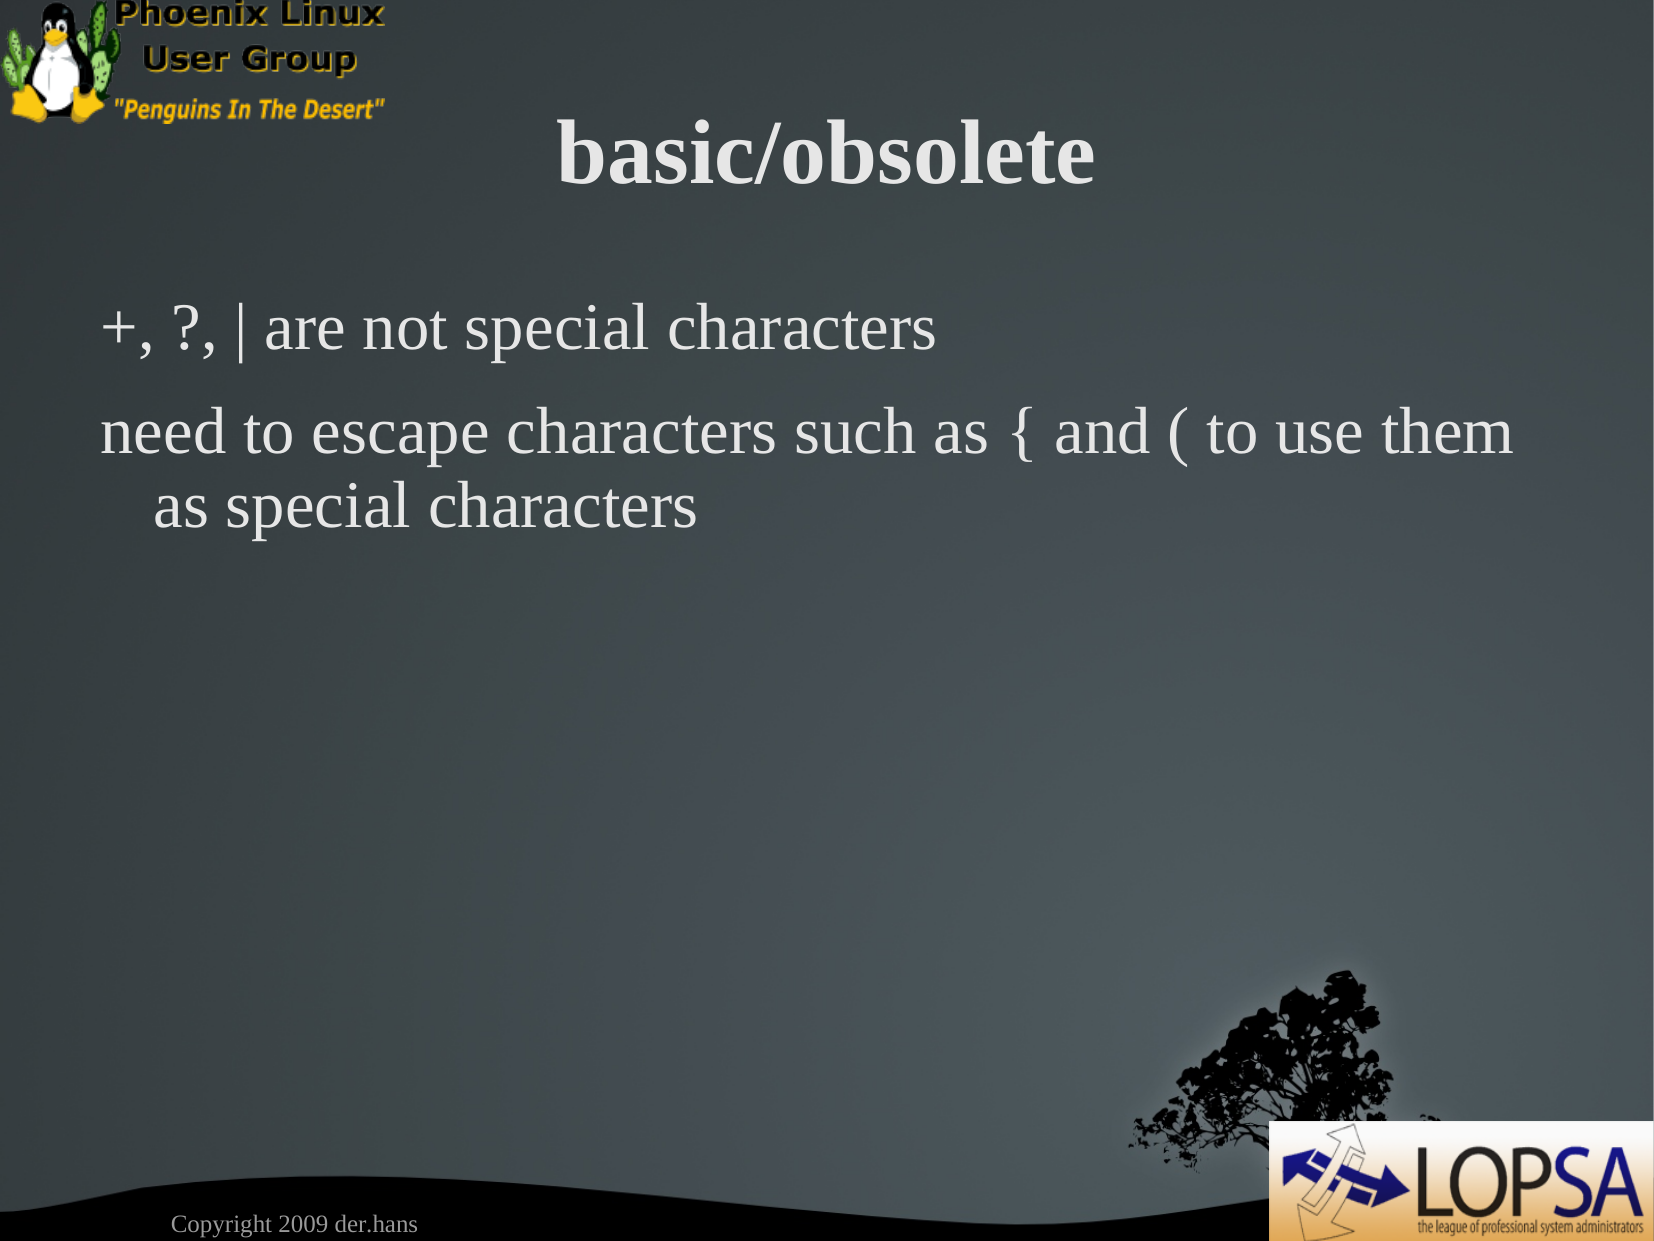

# basic/obsolete
+, ?, | are not special characters
need to escape characters such as { and ( to use them as special characters